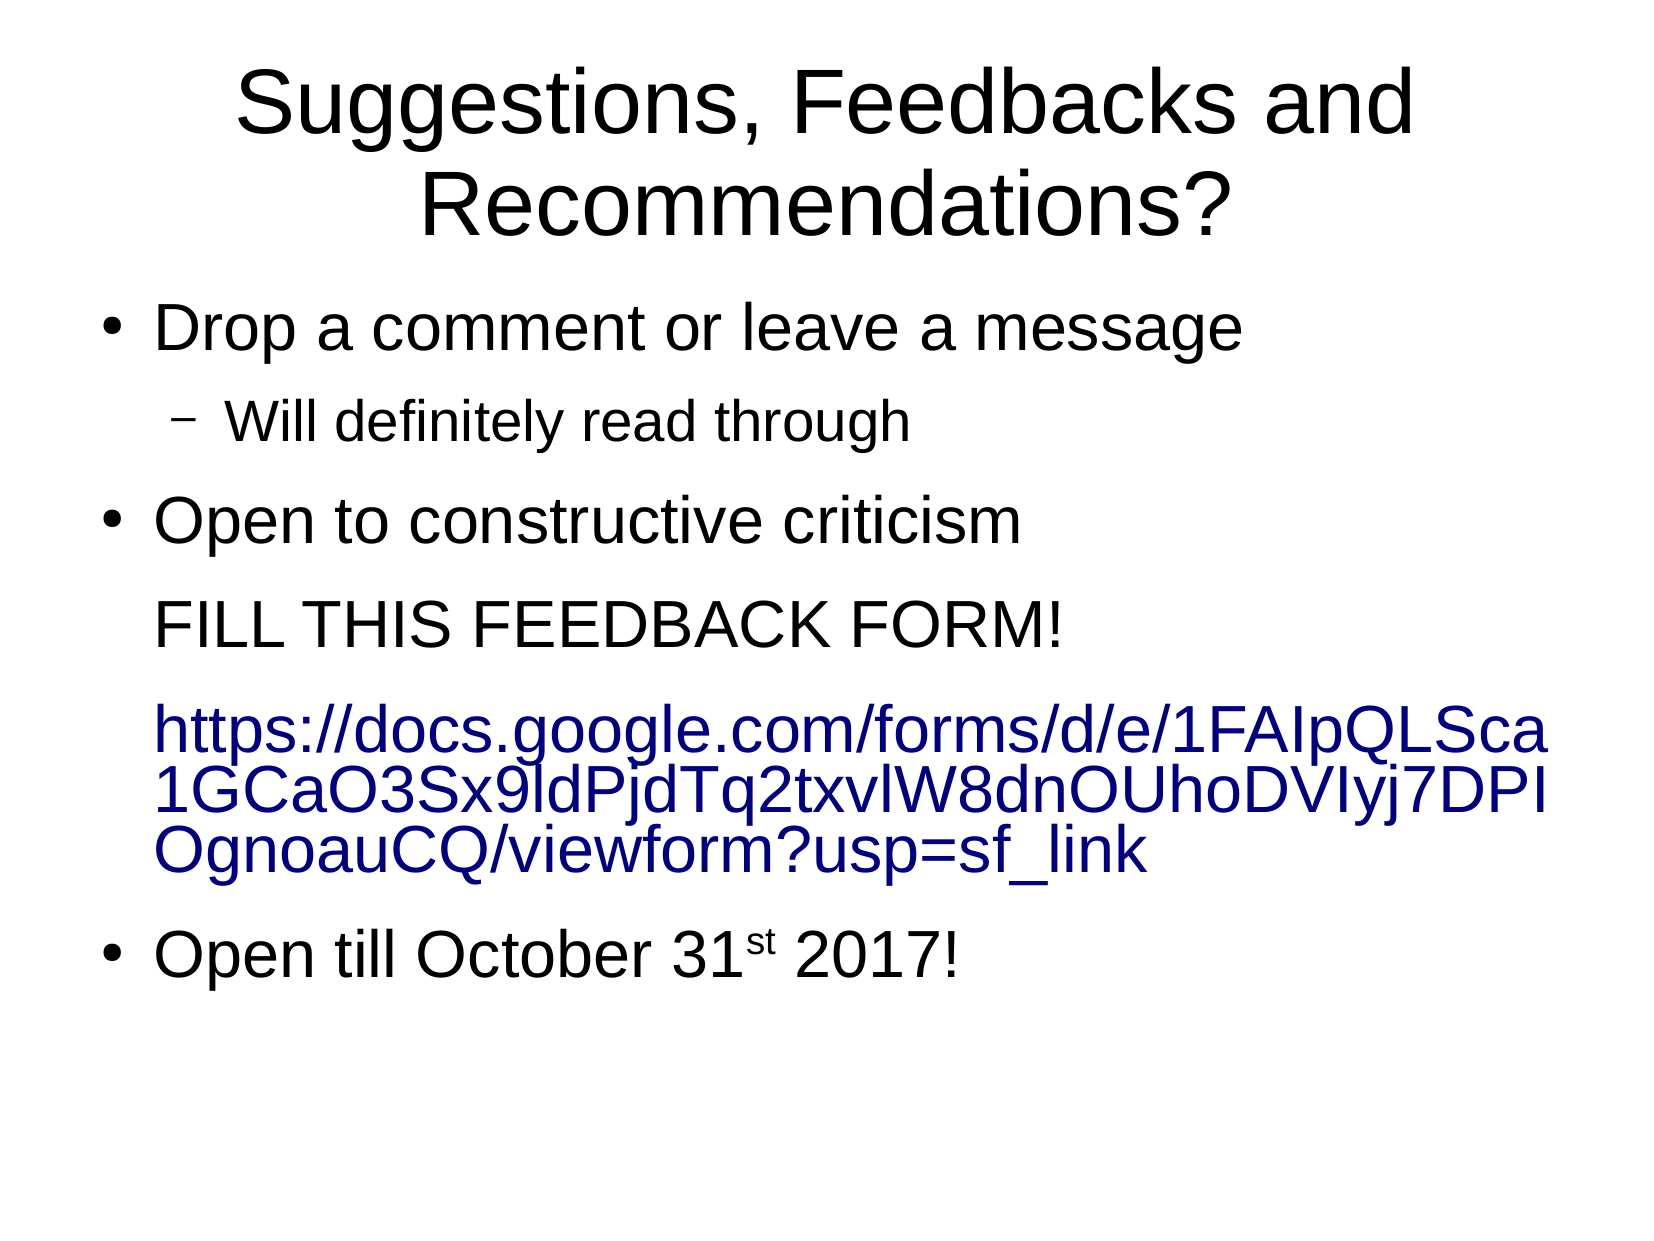

# Suggestions, Feedbacks and Recommendations?
Drop a comment or leave a message
Will definitely read through
Open to constructive criticism
FILL THIS FEEDBACK FORM!
https://docs.google.com/forms/d/e/1FAIpQLSca1GCaO3Sx9ldPjdTq2txvlW8dnOUhoDVIyj7DPIOgnoauCQ/viewform?usp=sf_link
Open till October 31st 2017!